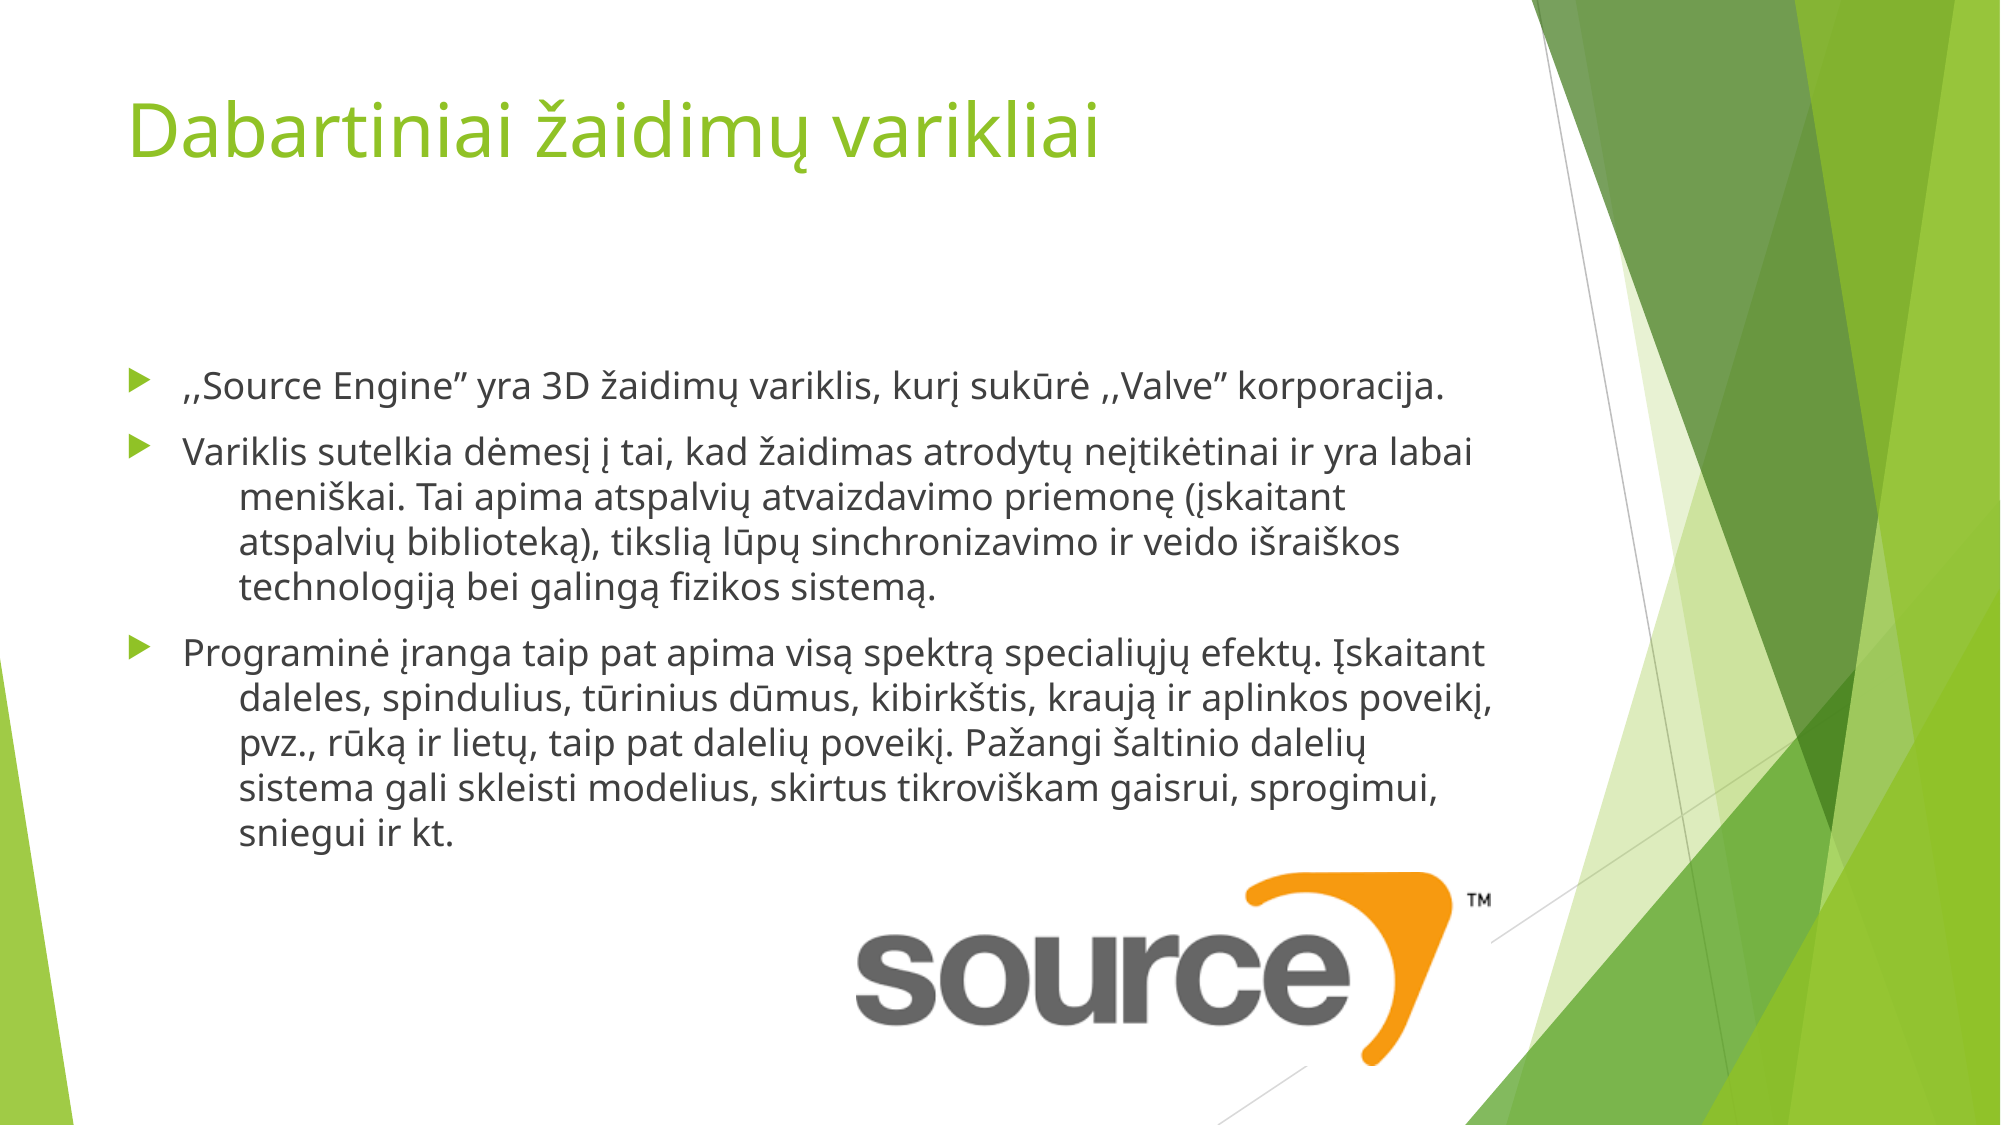

# Dabartiniai žaidimų varikliai
,,Source Engine” yra 3D žaidimų variklis, kurį sukūrė ,,Valve” korporacija.
Variklis sutelkia dėmesį į tai, kad žaidimas atrodytų neįtikėtinai ir yra labai meniškai. Tai apima atspalvių atvaizdavimo priemonę (įskaitant atspalvių biblioteką), tikslią lūpų sinchronizavimo ir veido išraiškos technologiją bei galingą fizikos sistemą.
Programinė įranga taip pat apima visą spektrą specialiųjų efektų. Įskaitant daleles, spindulius, tūrinius dūmus, kibirkštis, kraują ir aplinkos poveikį, pvz., rūką ir lietų, taip pat dalelių poveikį. Pažangi šaltinio dalelių sistema gali skleisti modelius, skirtus tikroviškam gaisrui, sprogimui, sniegui ir kt.